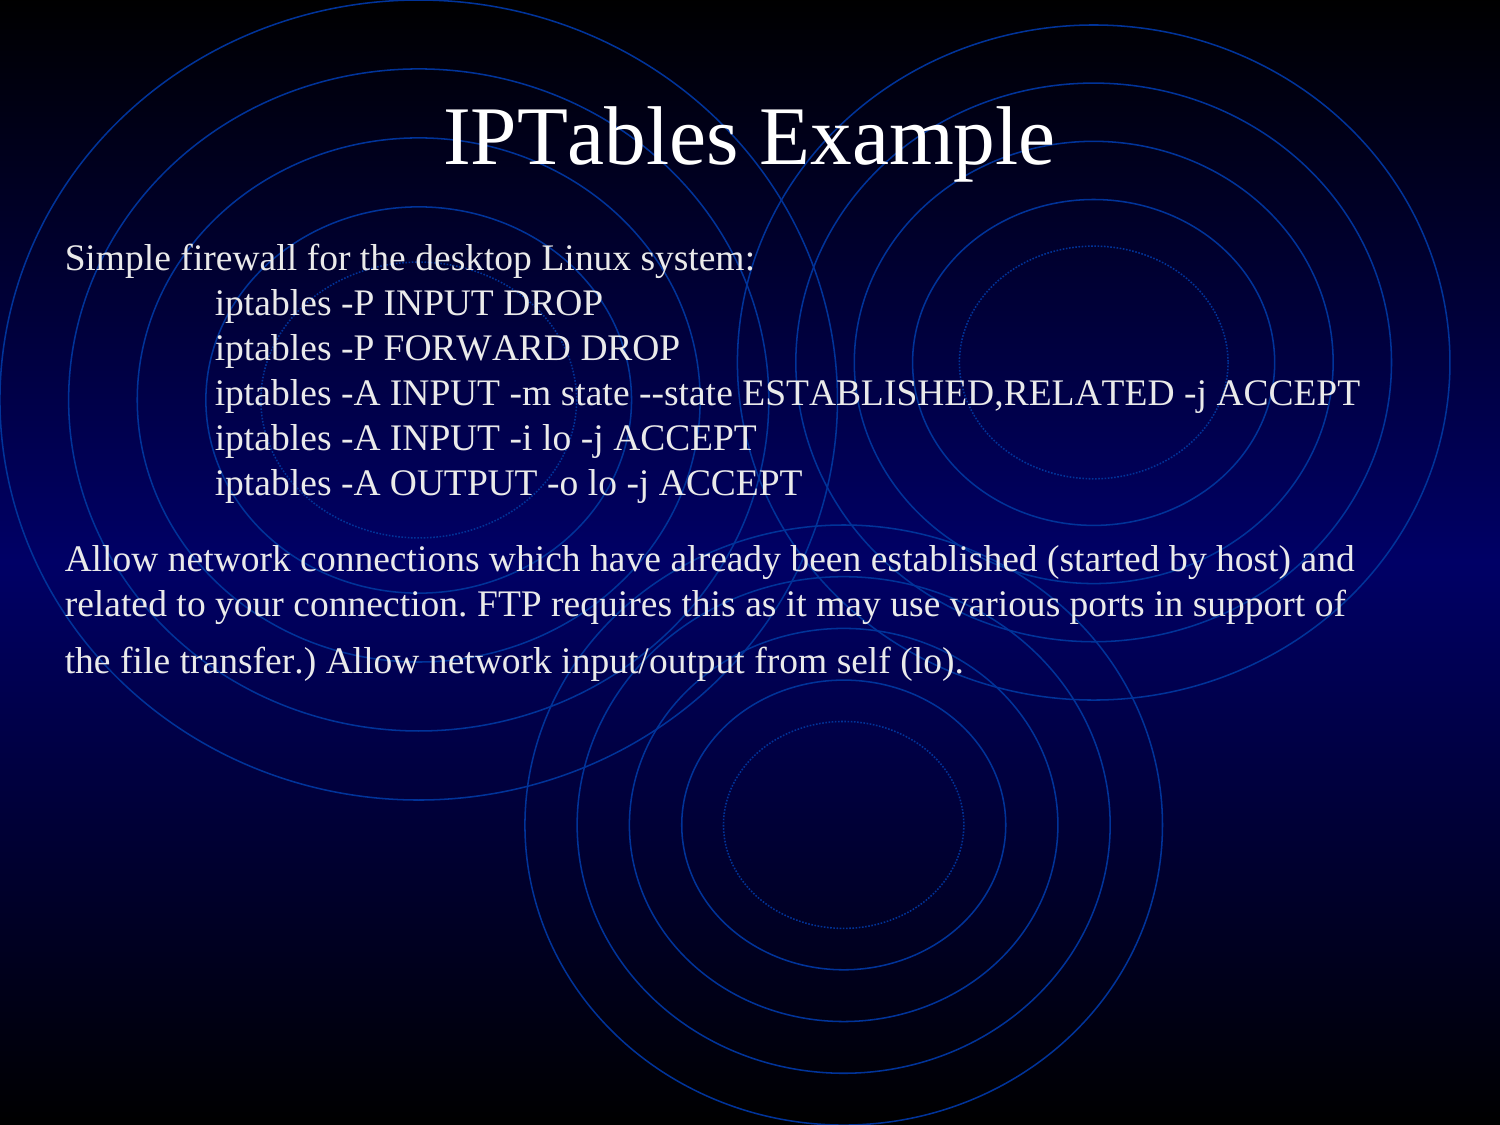

# IPTables Example
Simple firewall for the desktop Linux system:
	iptables -P INPUT DROP
	iptables -P FORWARD DROP
	iptables -A INPUT -m state --state ESTABLISHED,RELATED -j ACCEPT
	iptables -A INPUT -i lo -j ACCEPT
	iptables -A OUTPUT -o lo -j ACCEPT
Allow network connections which have already been established (started by host) and related to your connection. FTP requires this as it may use various ports in support of the file transfer.) Allow network input/output from self (lo).